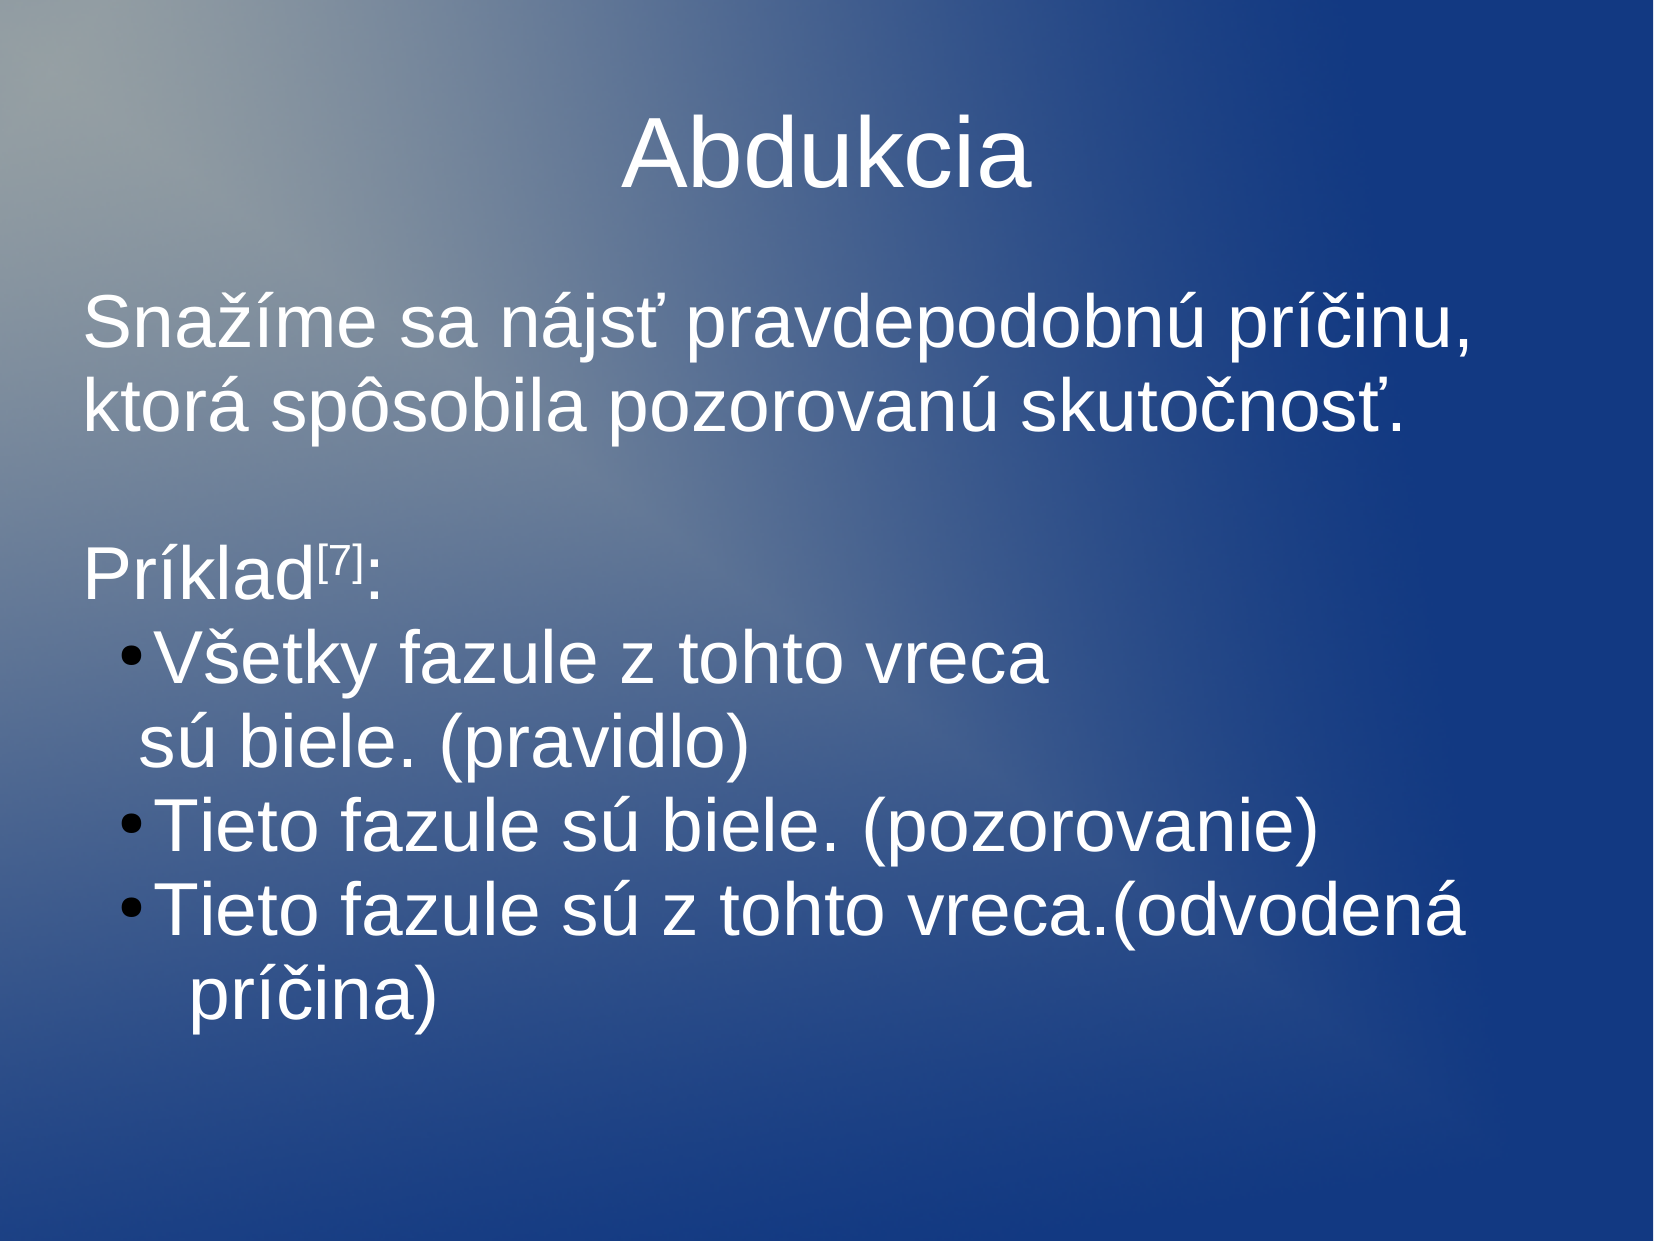

# Abdukcia
Snažíme sa nájsť pravdepodobnú príčinu, ktorá spôsobila pozorovanú skutočnosť.
Príklad[7]:
Všetky fazule z tohto vreca
 sú biele. (pravidlo)
Tieto fazule sú biele. (pozorovanie)
Tieto fazule sú z tohto vreca.(odvodená príčina)